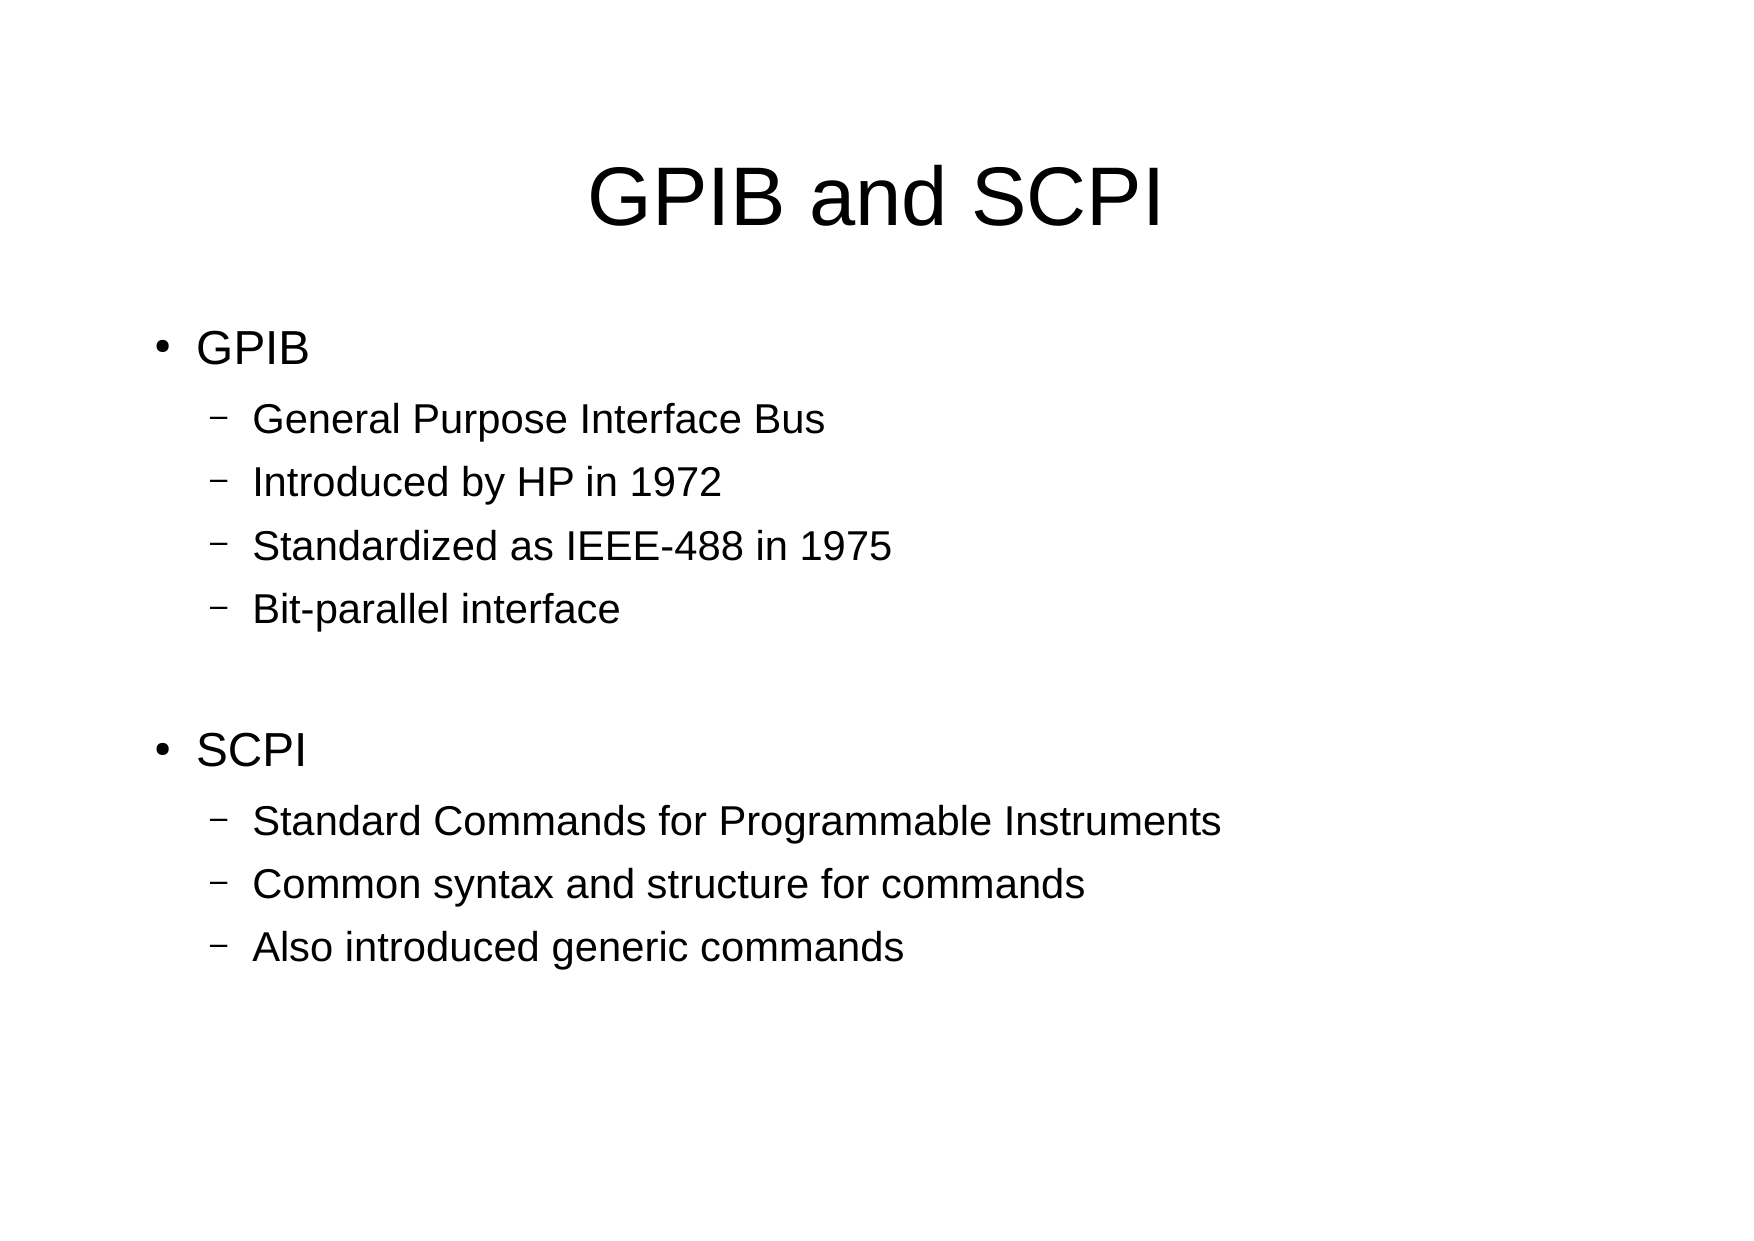

# GPIB and SCPI
GPIB
General Purpose Interface Bus
Introduced by HP in 1972
Standardized as IEEE-488 in 1975
Bit-parallel interface
SCPI
Standard Commands for Programmable Instruments
Common syntax and structure for commands
Also introduced generic commands